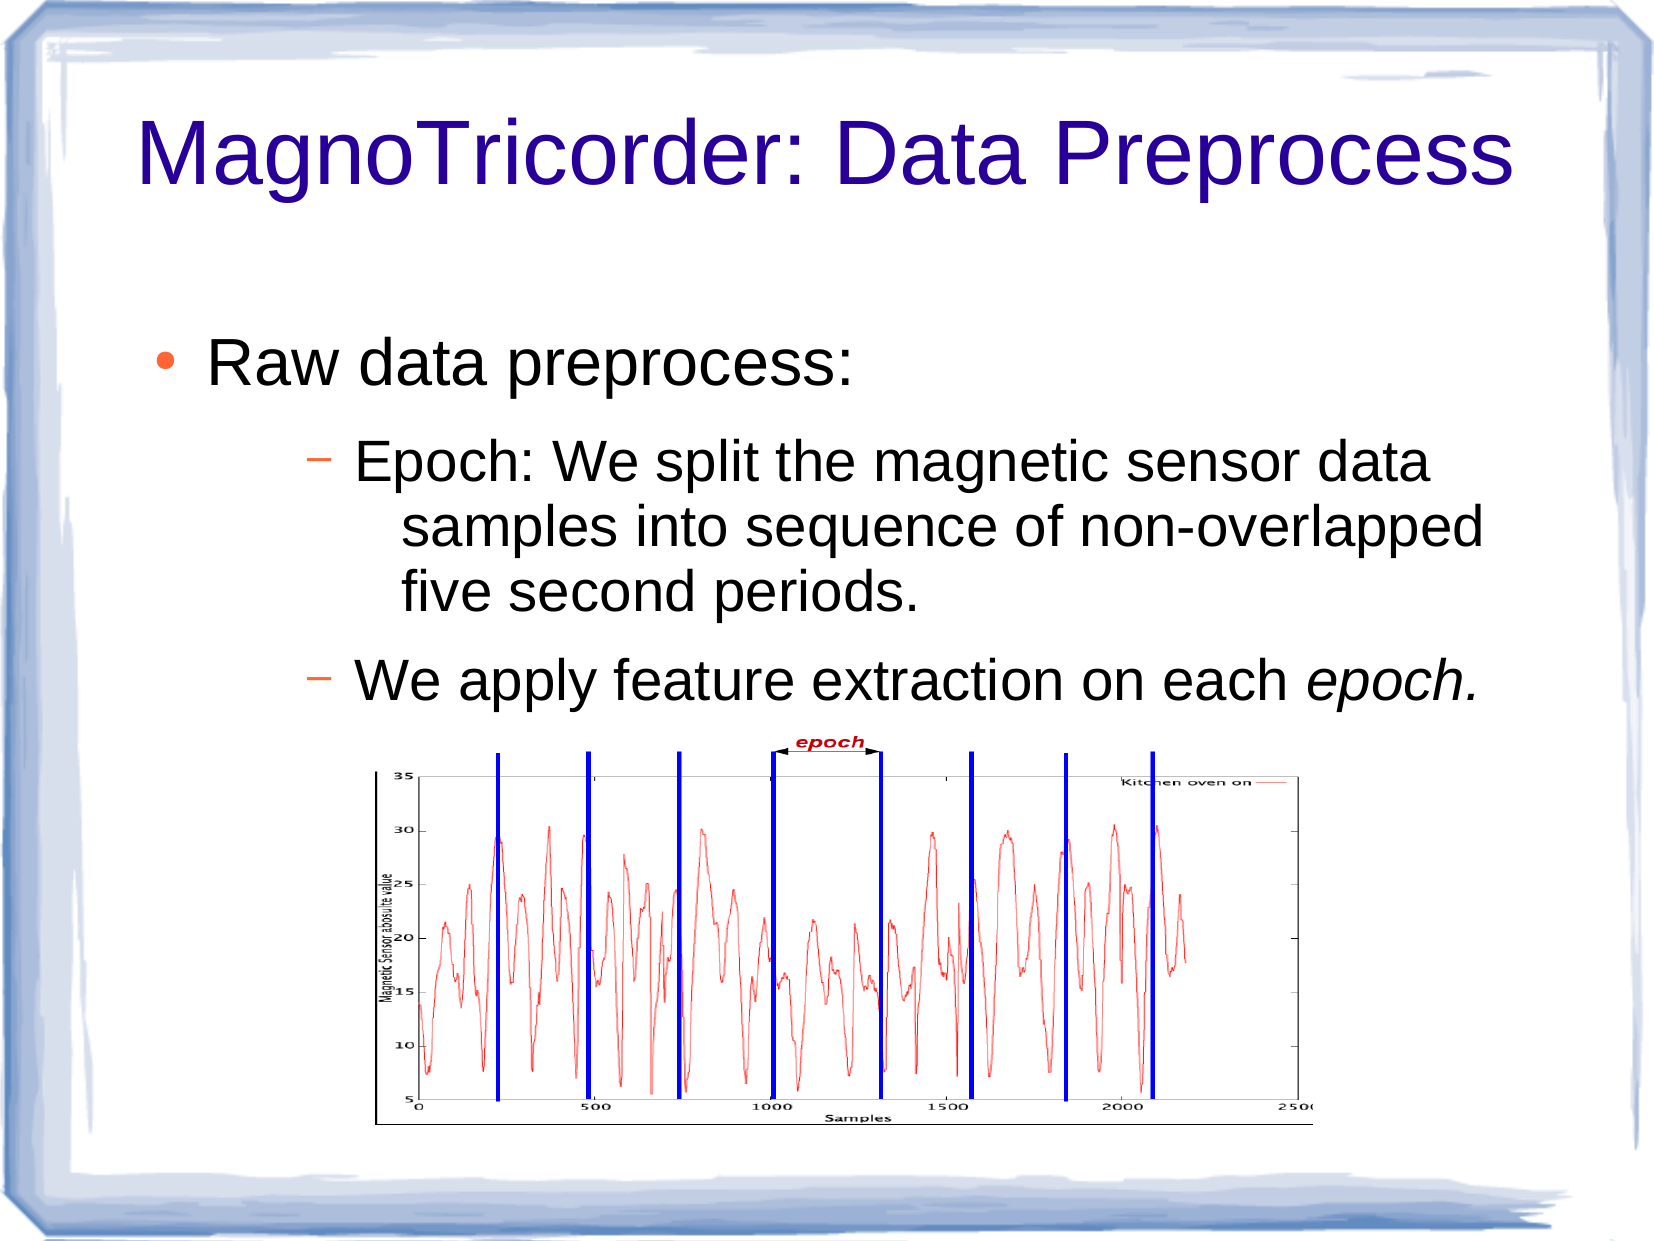

# MagnoTricorder: Data Preprocess
Raw data preprocess:
Epoch: We split the magnetic sensor data samples into sequence of non-overlapped five second periods.
We apply feature extraction on each epoch.